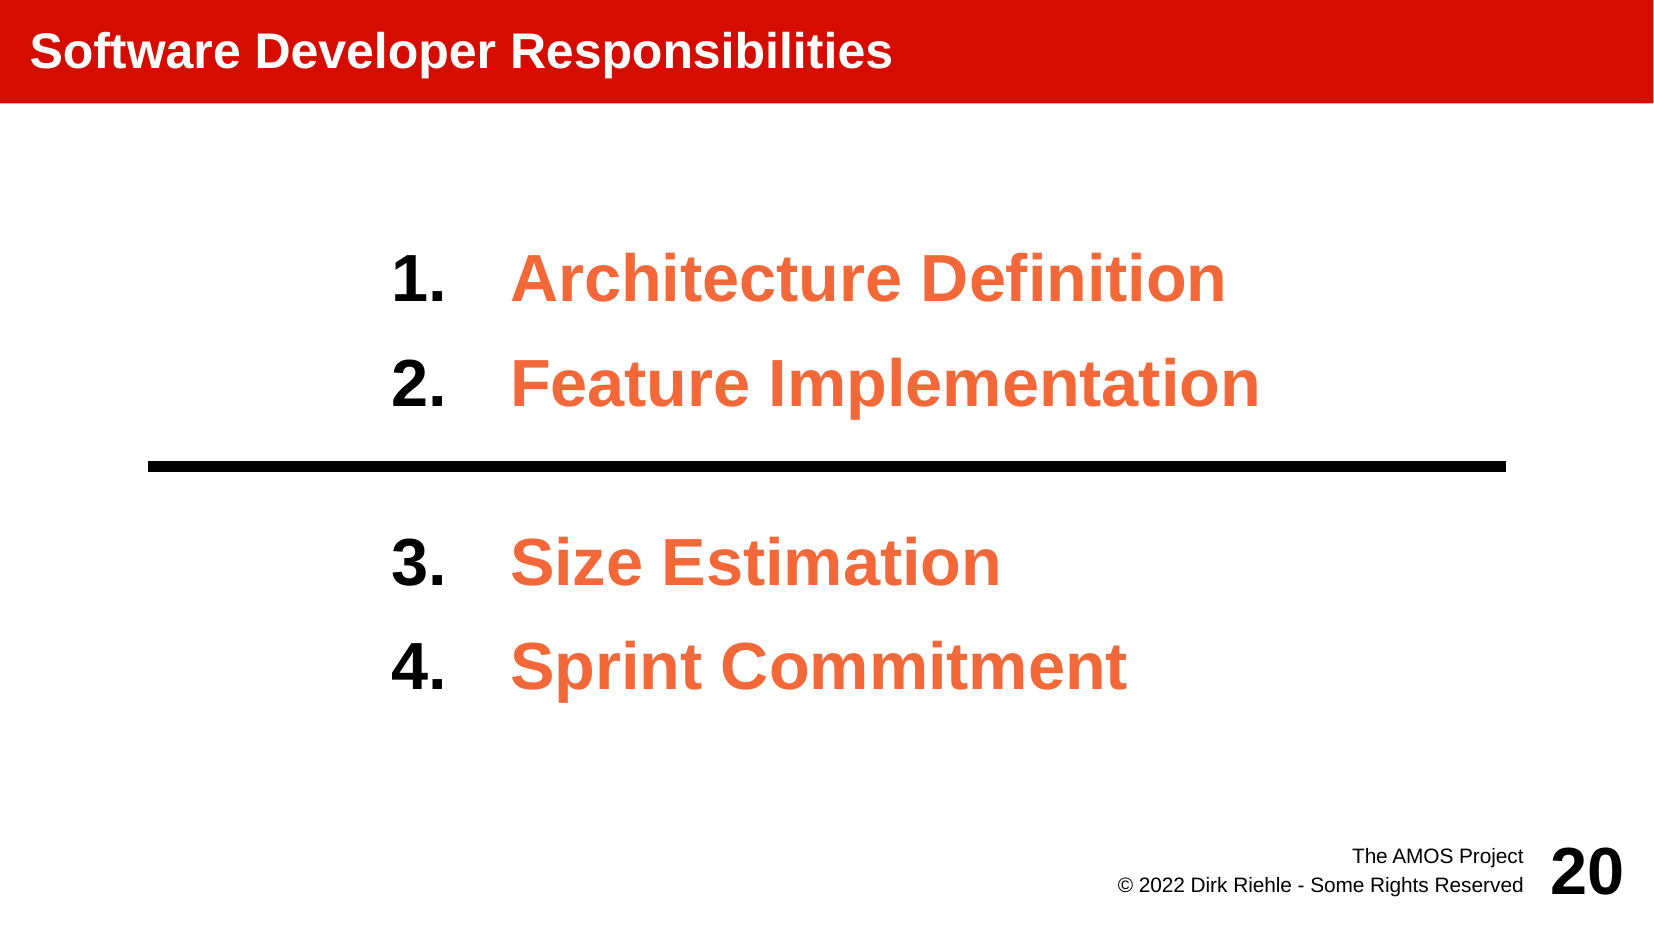

# Software Developer Responsibilities
Architecture Definition
Feature Implementation
Size Estimation
Sprint Commitment
The AMOS Project
20
© 2022 Dirk Riehle - Some Rights Reserved